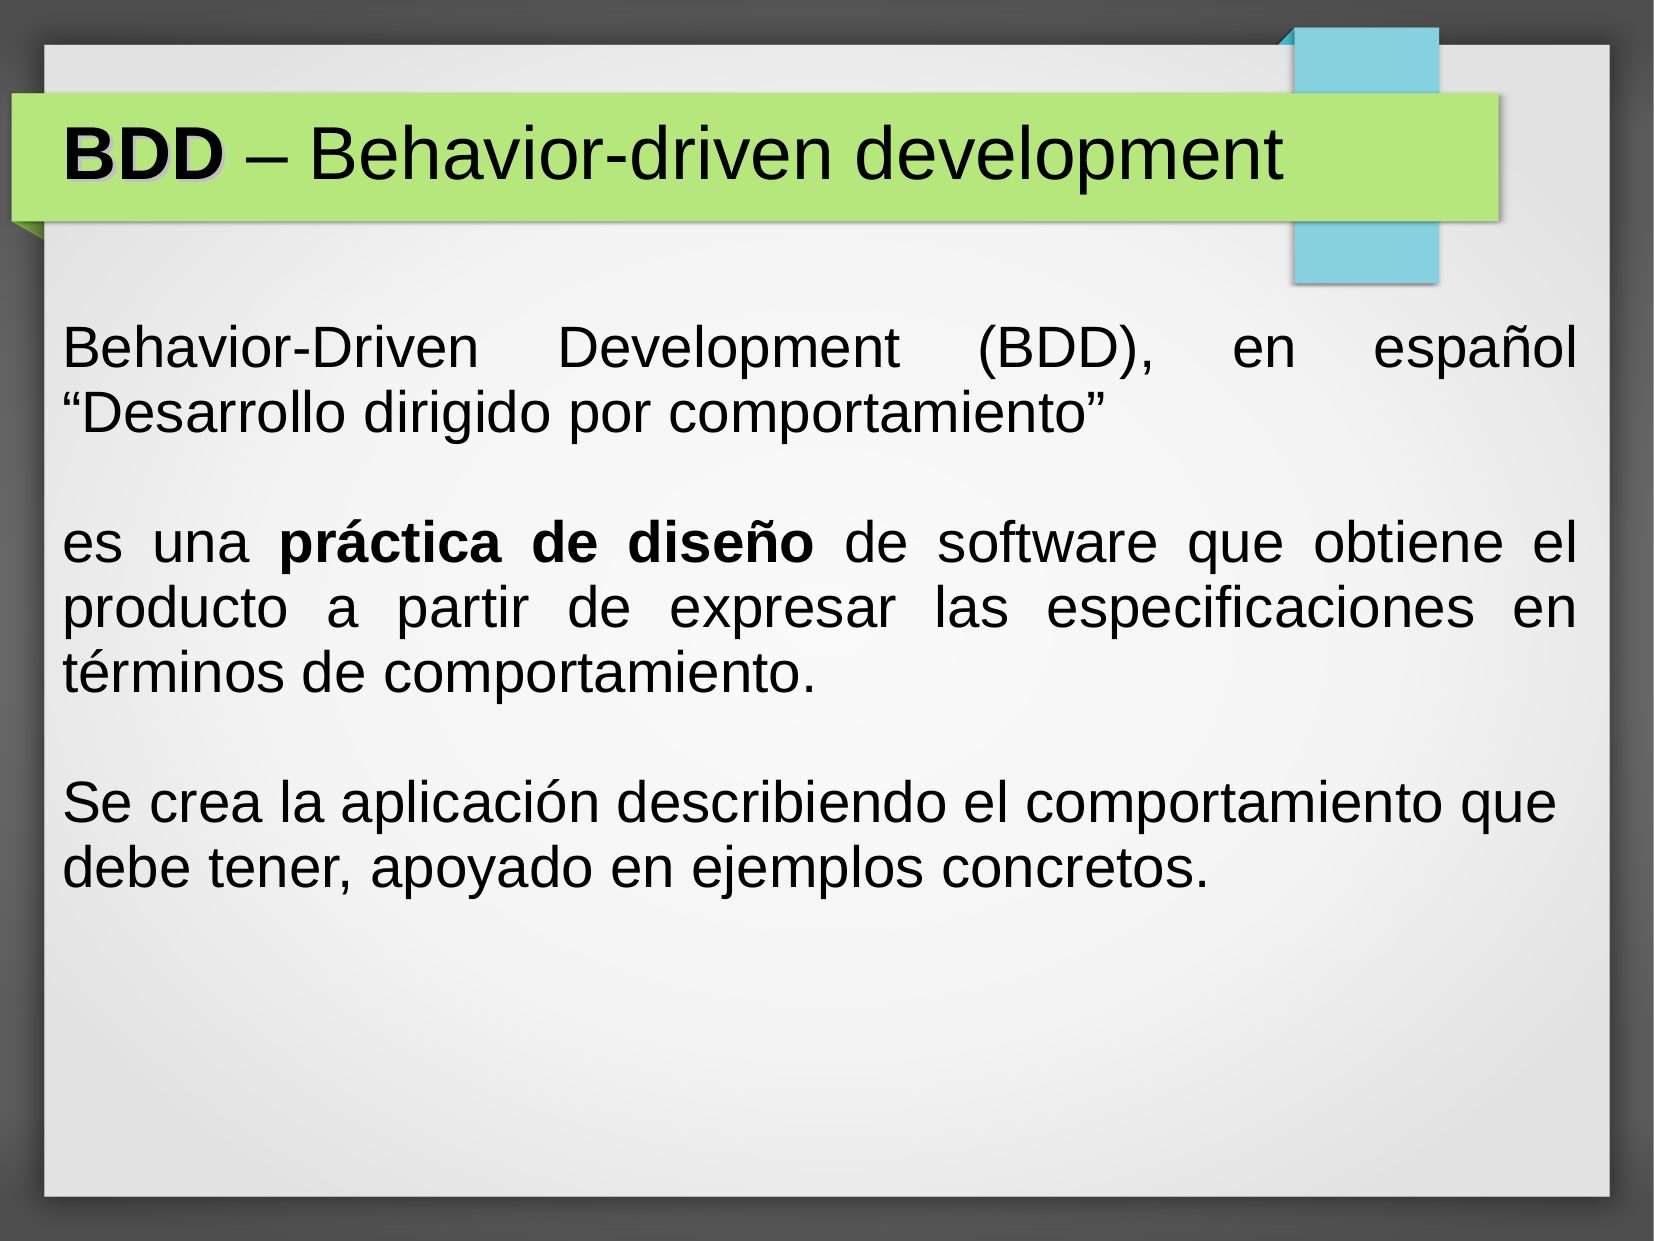

# BDD – Behavior-driven development
Behavior-Driven Development (BDD), en español “Desarrollo dirigido por comportamiento”
es una práctica de diseño de software que obtiene el producto a partir de expresar las especificaciones en términos de comportamiento.
Se crea la aplicación describiendo el comportamiento que debe tener, apoyado en ejemplos concretos.